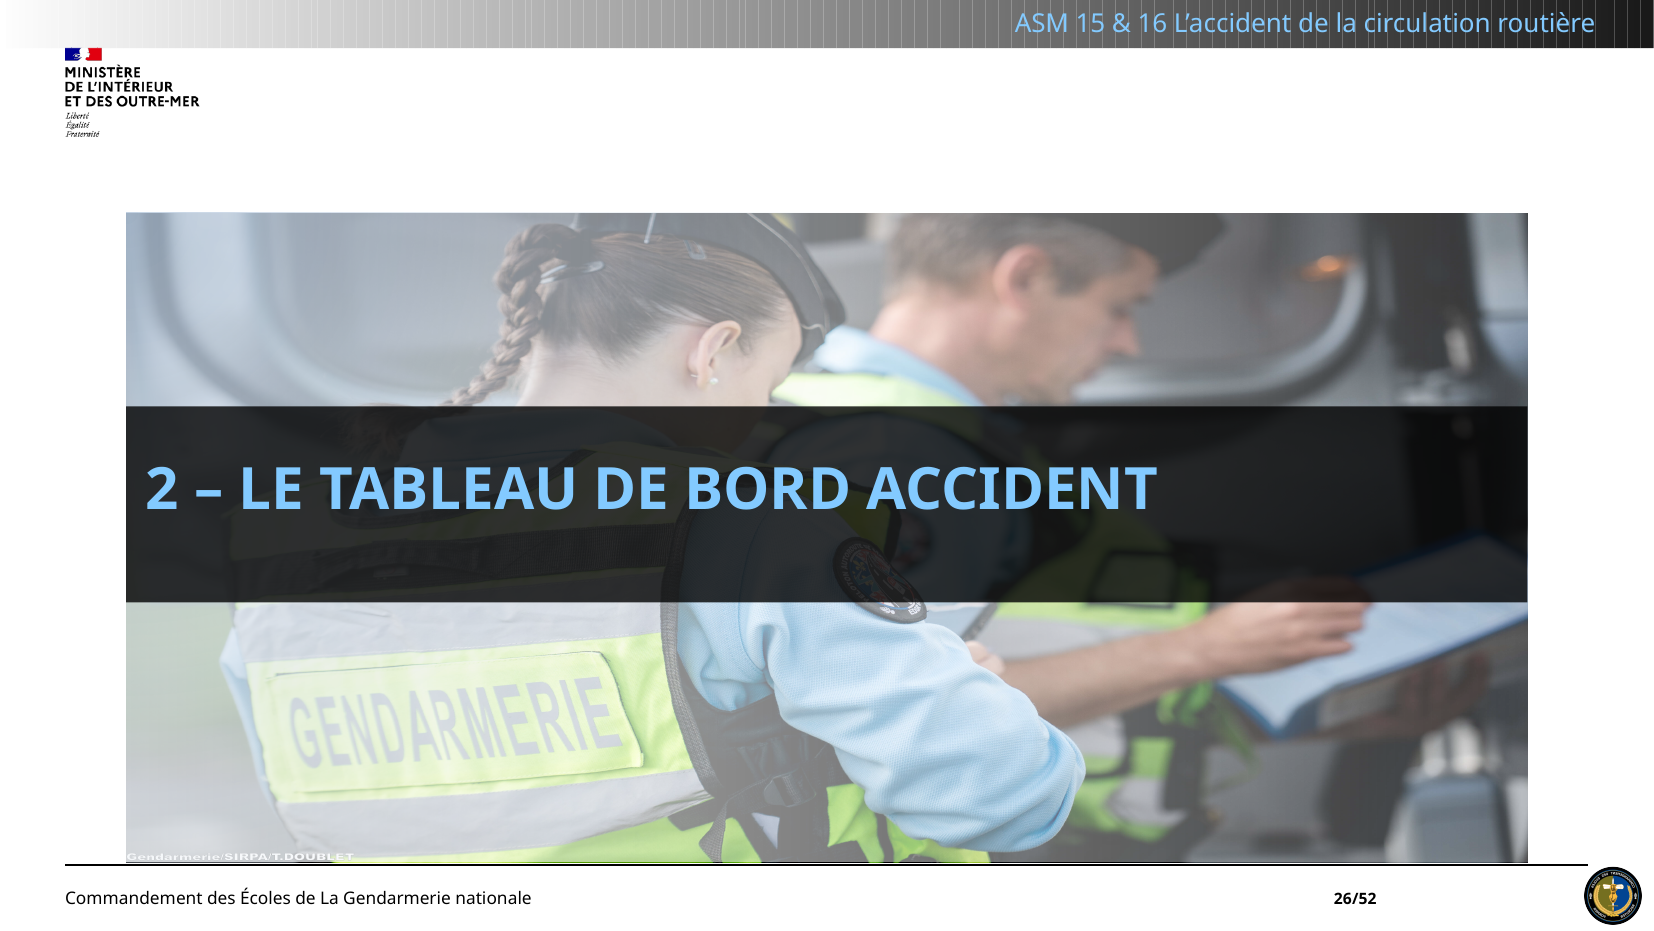

# 2 – LE TABLEAU DE BORD ACCIDENT